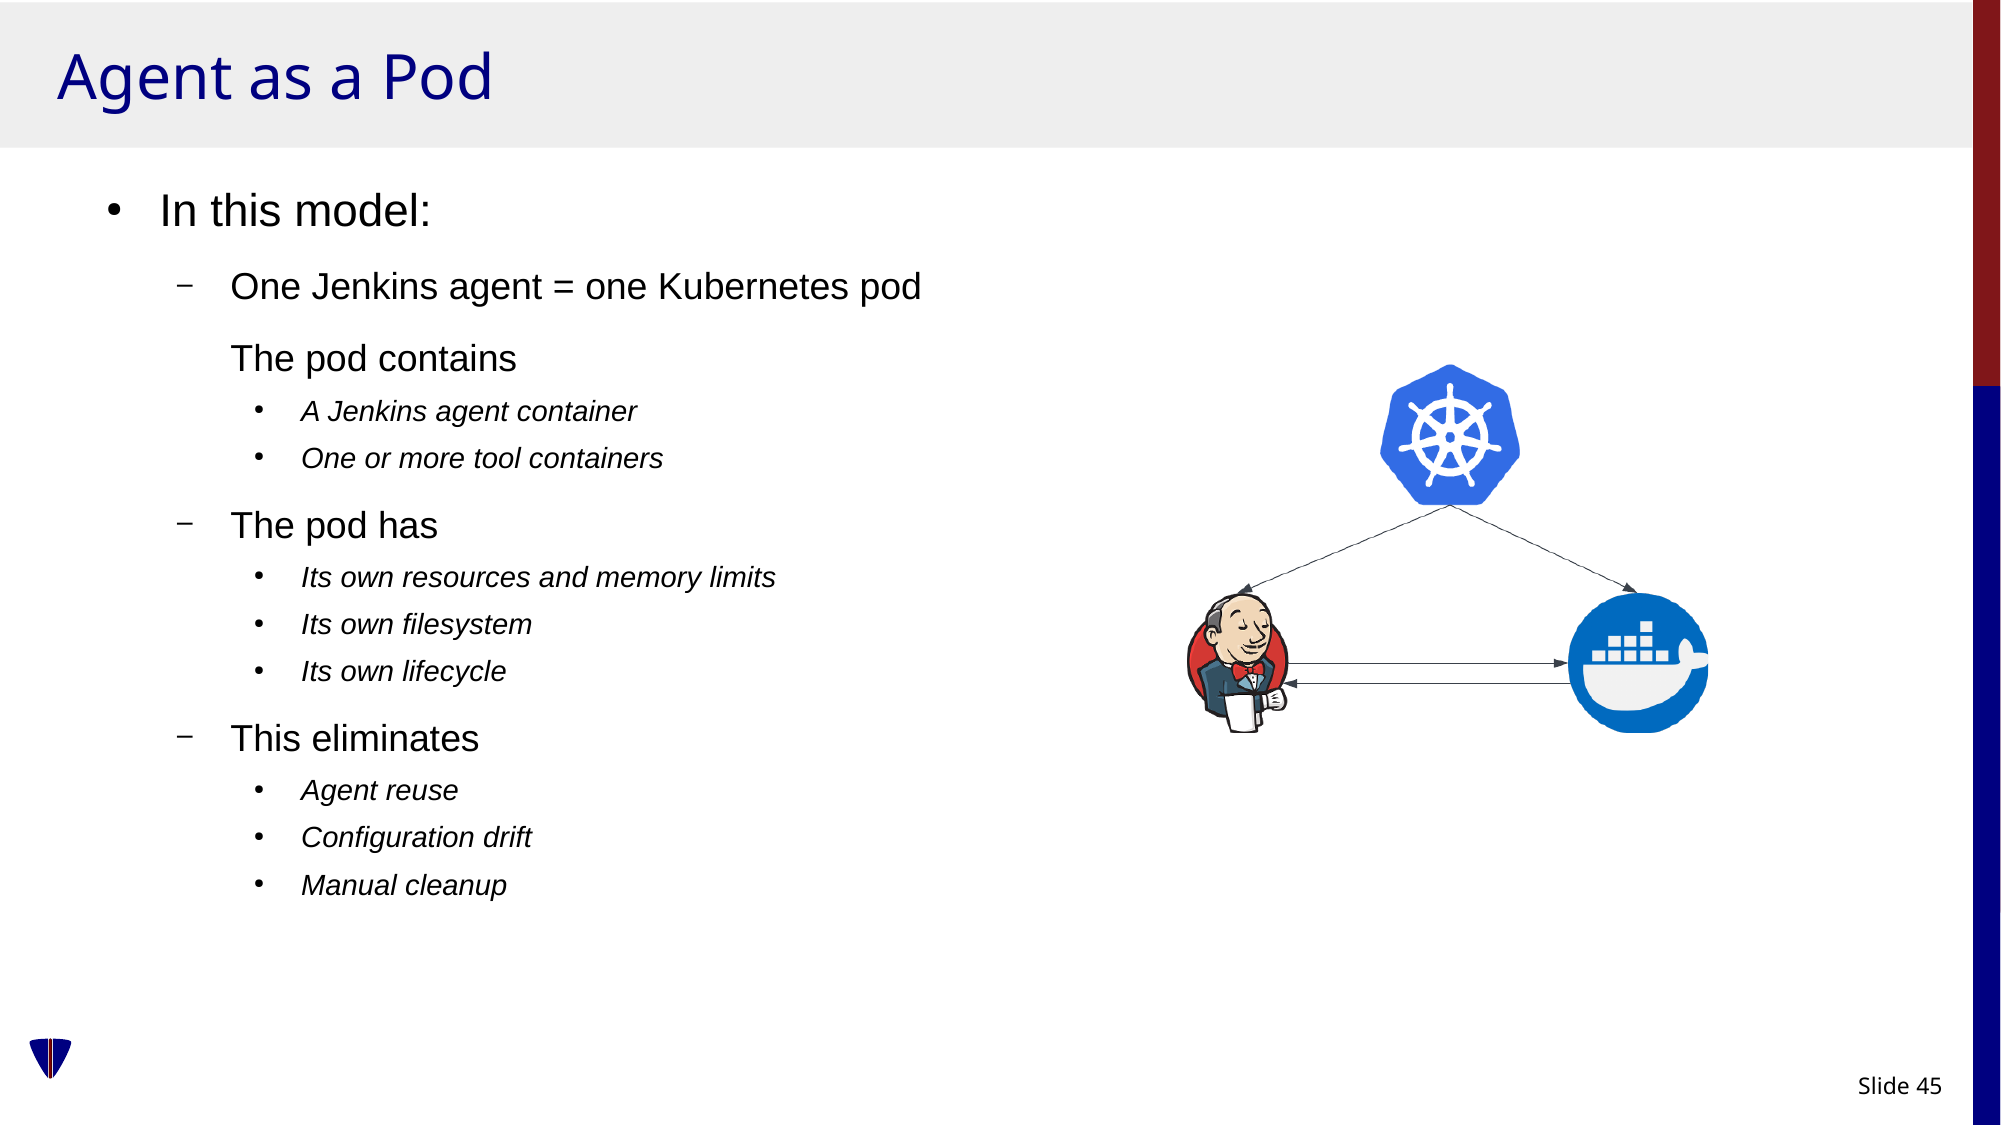

# Agent as a Pod
In this model:
One Jenkins agent = one Kubernetes pod
The pod contains
A Jenkins agent container
One or more tool containers
The pod has
Its own resources and memory limits
Its own filesystem
Its own lifecycle
This eliminates
Agent reuse
Configuration drift
Manual cleanup